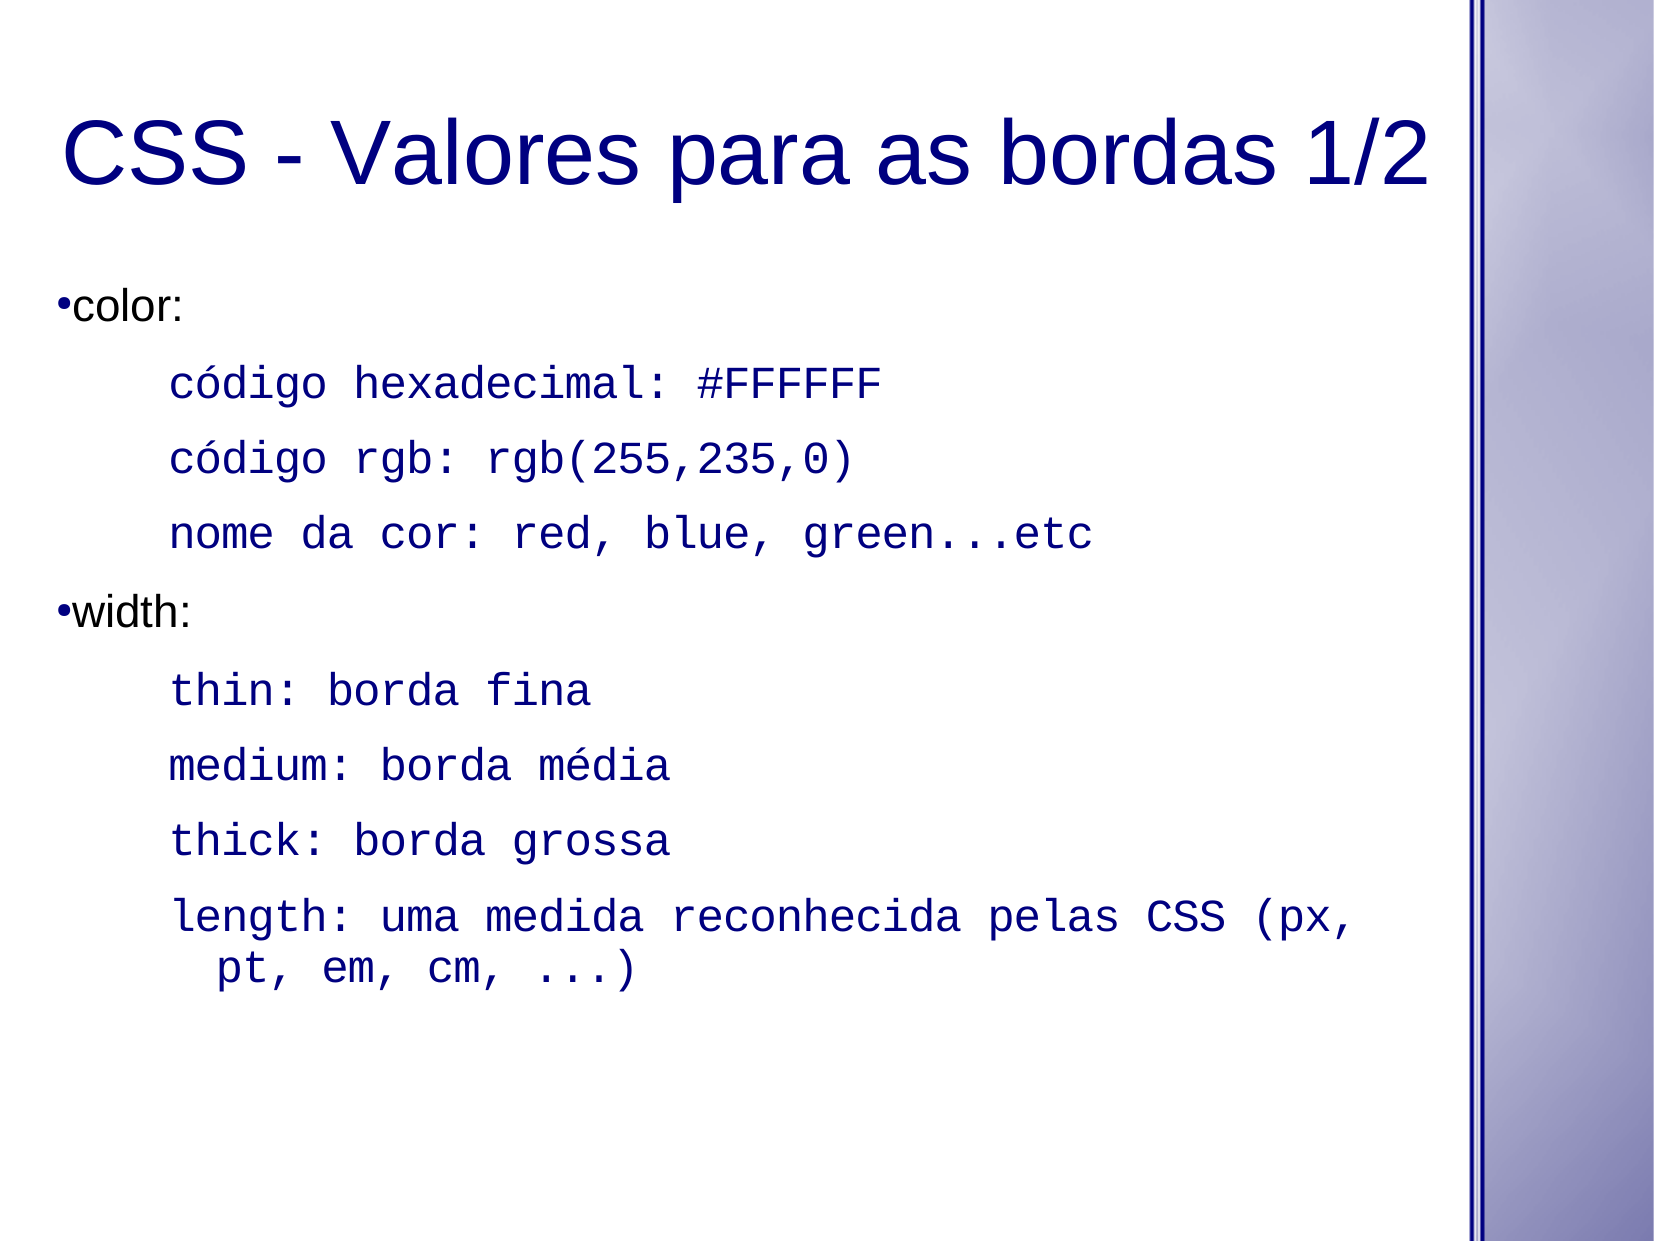

# CSS - Valores para as bordas 1/2
color:
código hexadecimal: #FFFFFF
código rgb: rgb(255,235,0)
nome da cor: red, blue, green...etc
width:
thin: borda fina
medium: borda média
thick: borda grossa
length: uma medida reconhecida pelas CSS (px, pt, em, cm, ...)